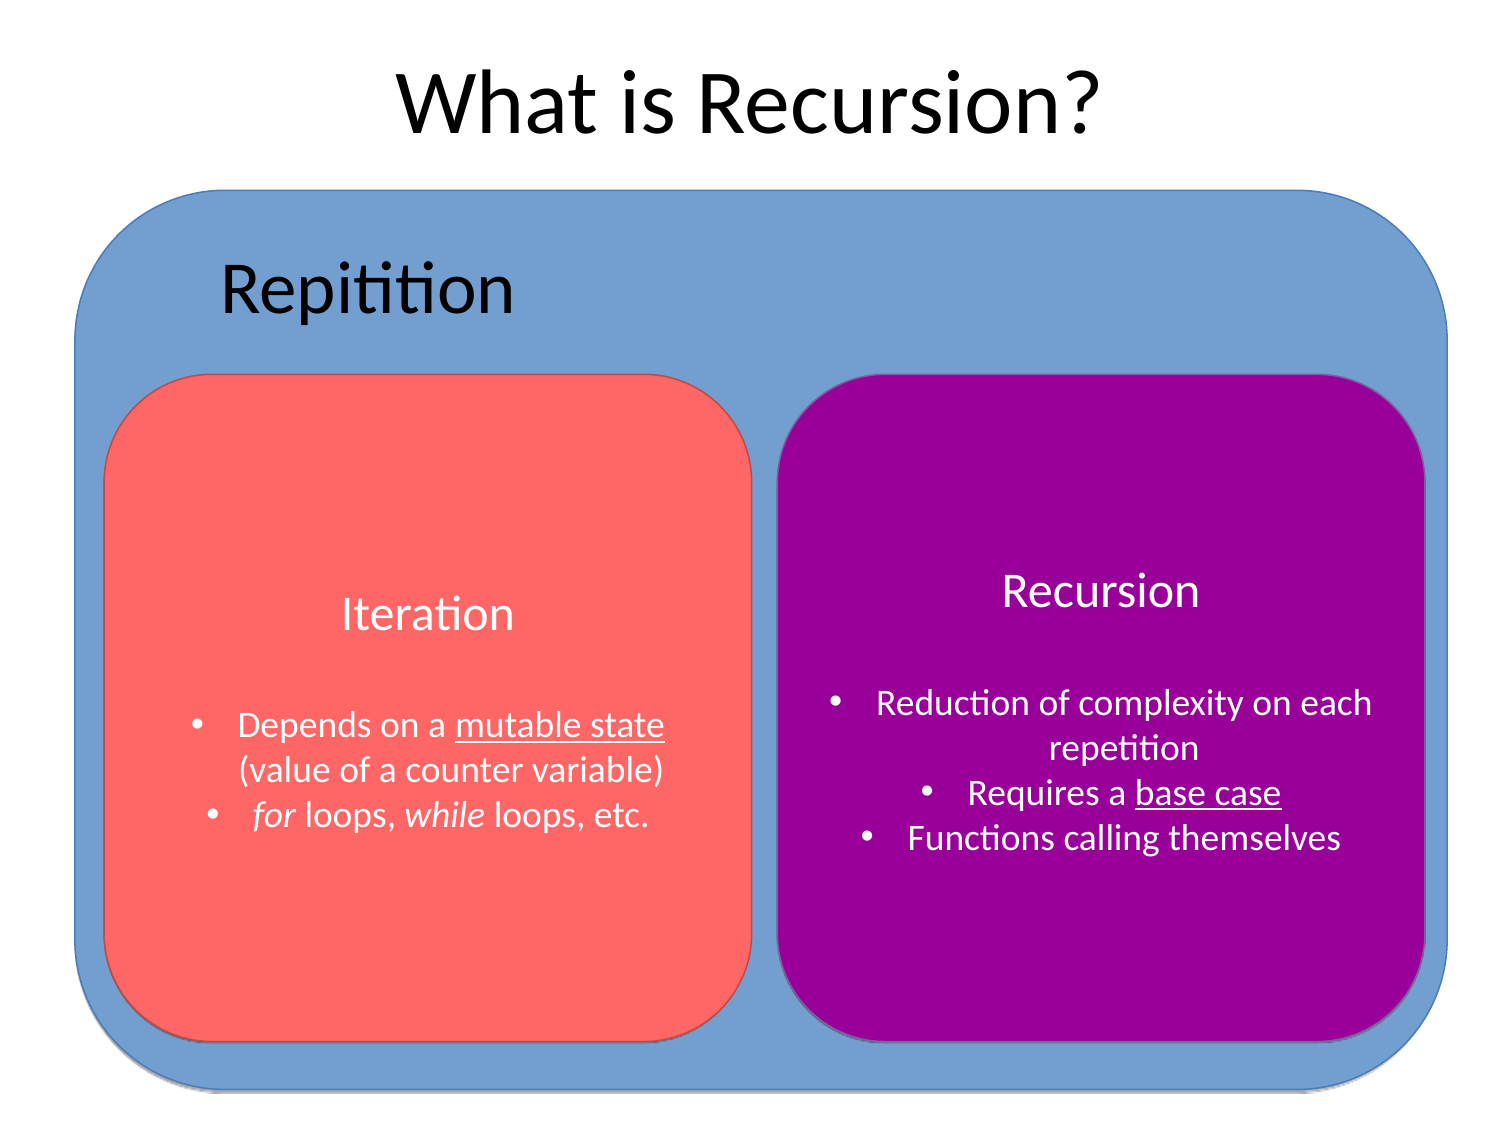

# What is Recursion?
Repitition
Iteration
Depends on a mutable state (value of a counter variable)
for loops, while loops, etc.
Recursion
Reduction of complexity on each repetition
Requires a base case
Functions calling themselves